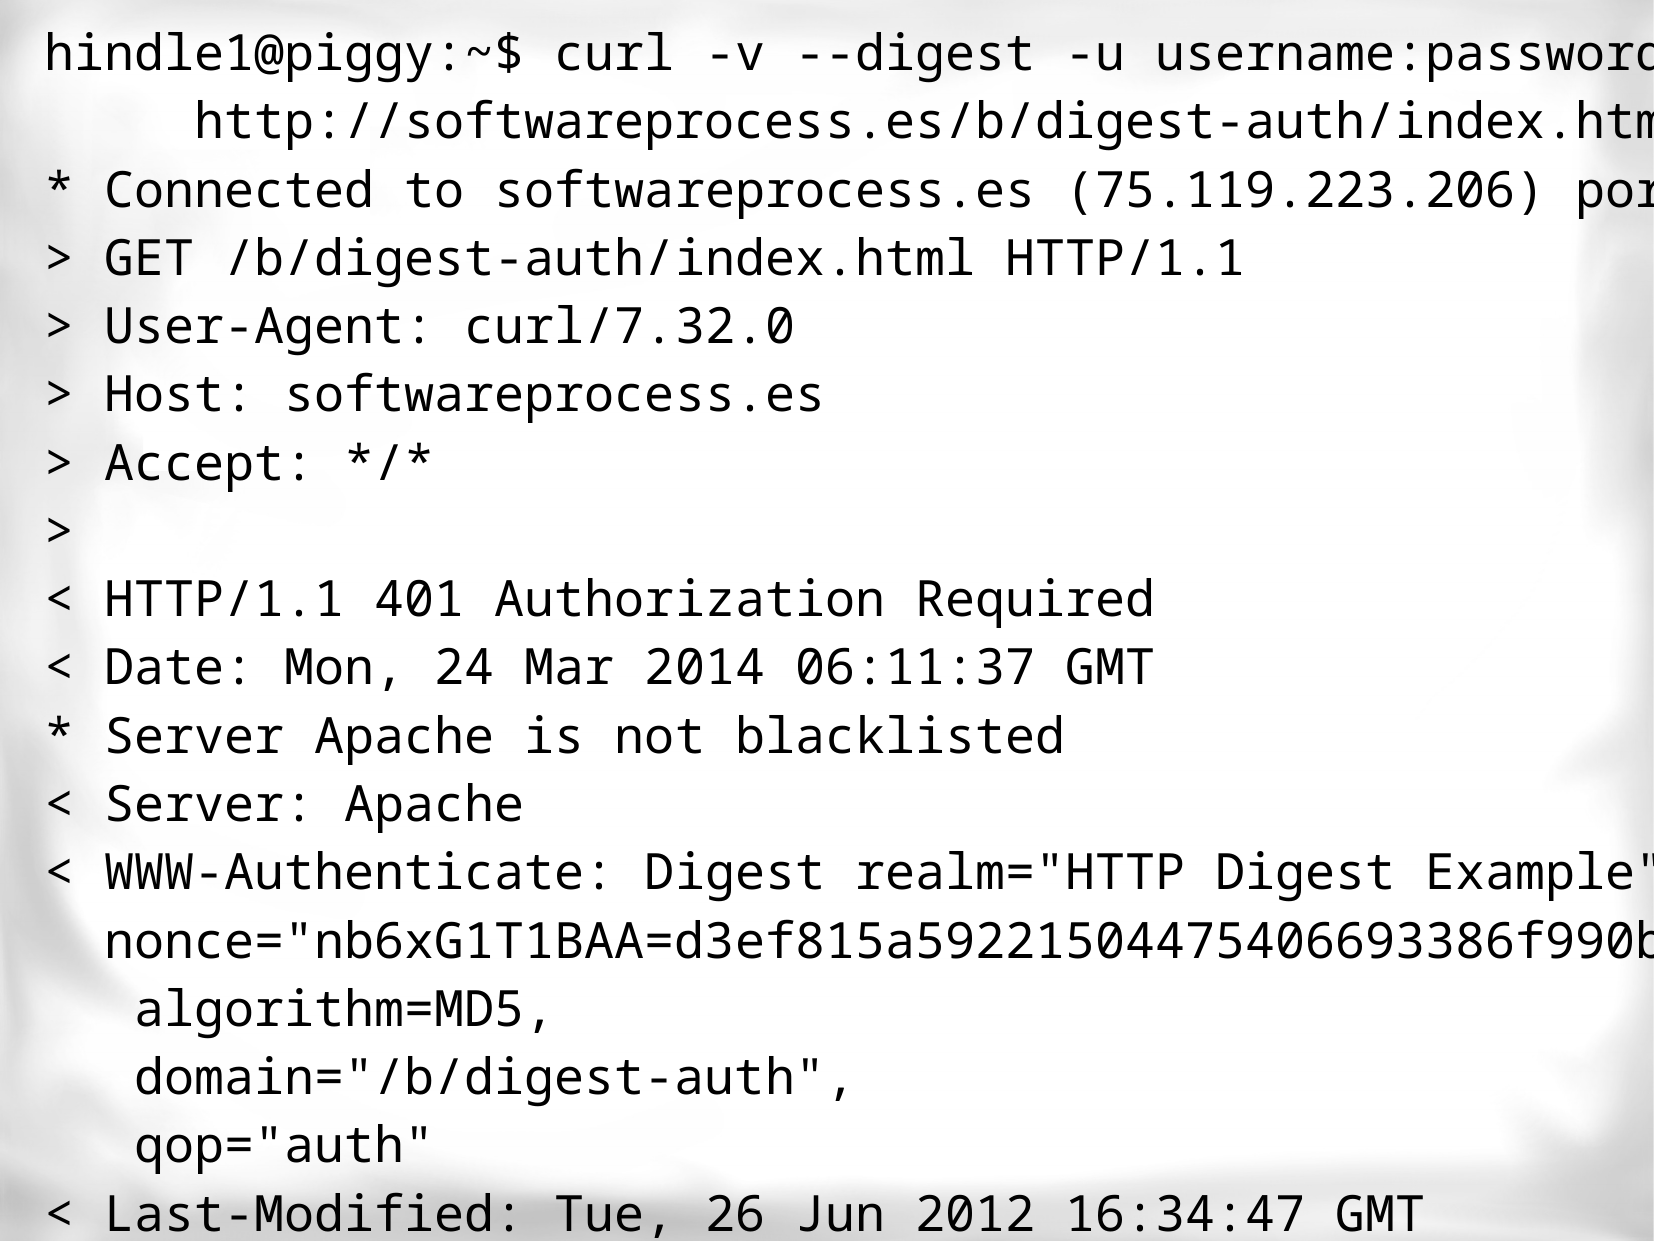

hindle1@piggy:~$ curl -v --digest -u username:password1 \
 http://softwareprocess.es/b/digest-auth/index.html
* Connected to softwareprocess.es (75.119.223.206) port 80 (#0)
> GET /b/digest-auth/index.html HTTP/1.1
> User-Agent: curl/7.32.0
> Host: softwareprocess.es
> Accept: */*
>
< HTTP/1.1 401 Authorization Required
< Date: Mon, 24 Mar 2014 06:11:37 GMT
* Server Apache is not blacklisted
< Server: Apache
< WWW-Authenticate: Digest realm="HTTP Digest Example",
 nonce="nb6xG1T1BAA=d3ef815a59221504475406693386f990b8a7a3a4",
 algorithm=MD5,
 domain="/b/digest-auth",
 qop="auth"
< Last-Modified: Tue, 26 Jun 2012 16:34:47 GMT
< ETag: "0-4c362ad3537c0"
< Accept-Ranges: bytes
< Content-Length: 0
< Vary: Accept-Encoding
< Content-Type: text/html; charset=utf-8
<
* Connection #0 to host softwareprocess.es left intact
#